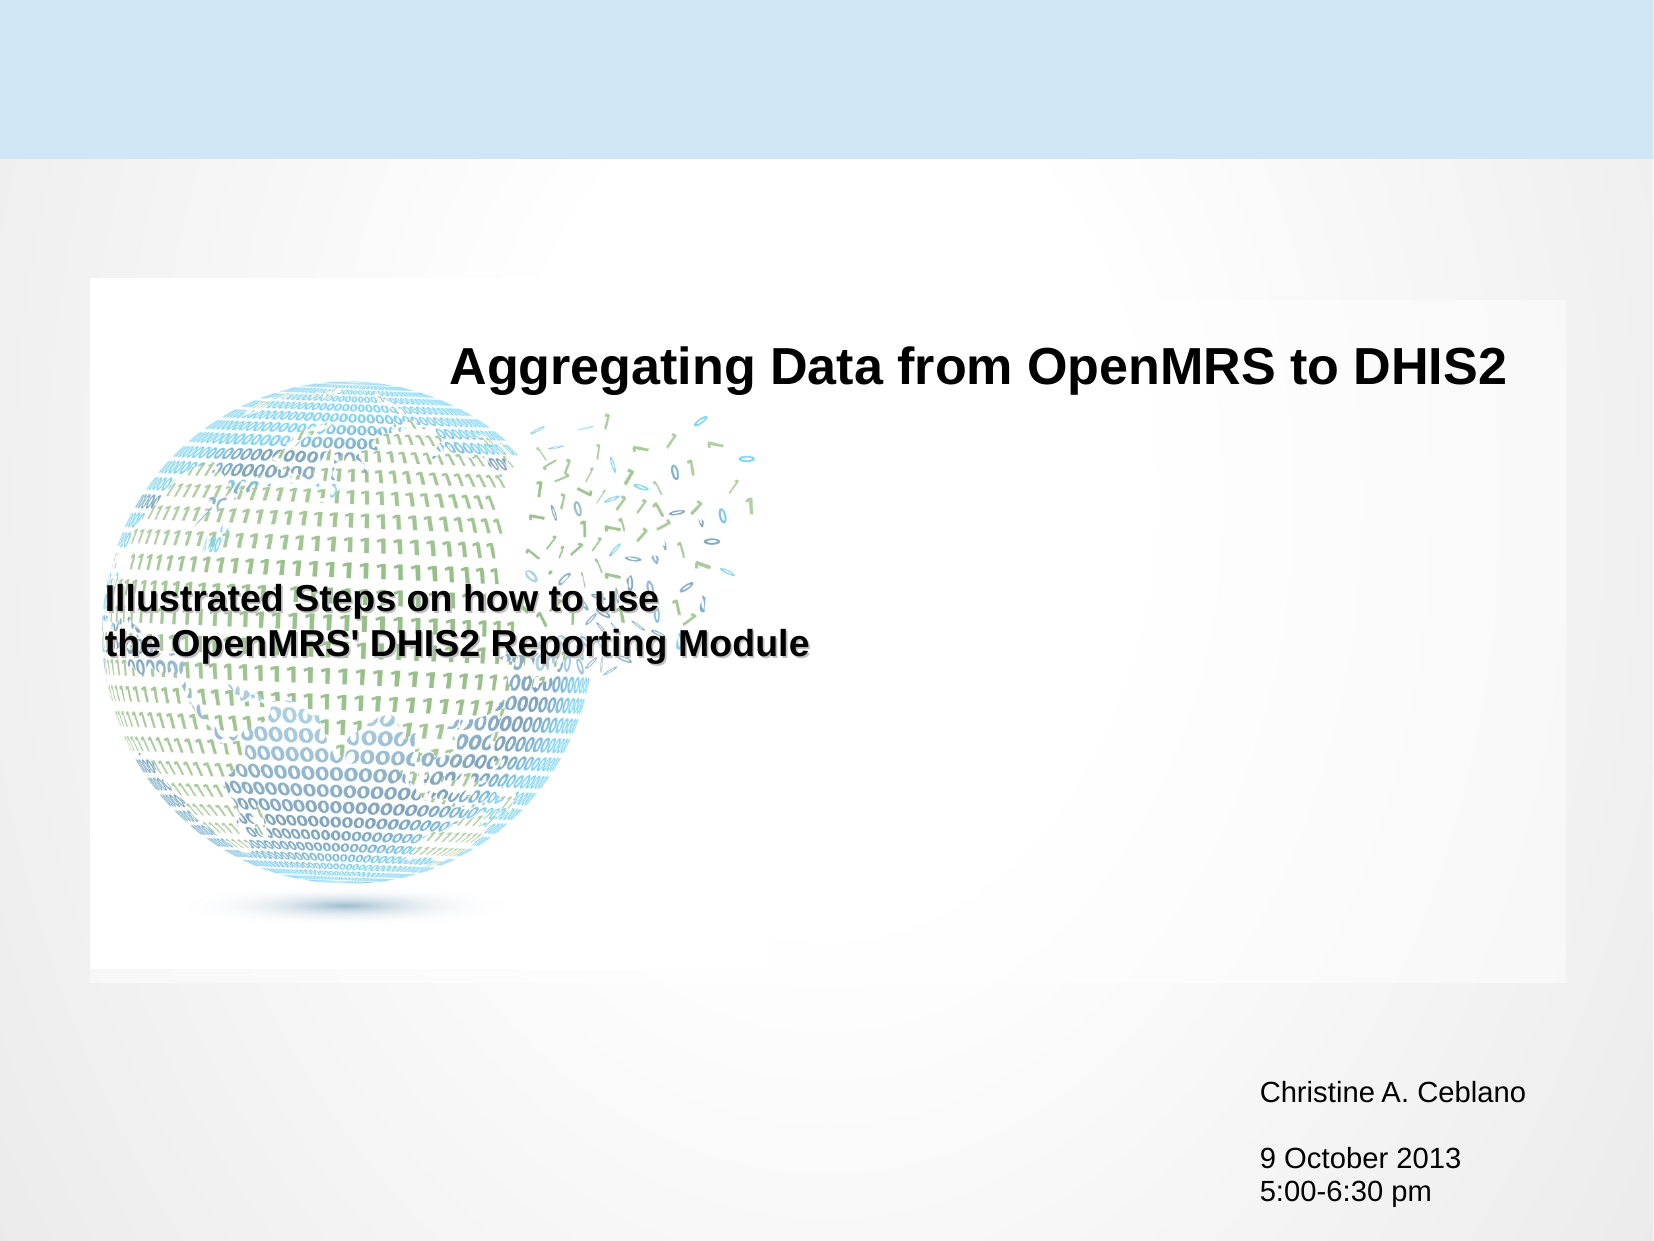

Illustrated Steps on how to use
the OpenMRS' DHIS2 Reporting Module
Aggregating Data from OpenMRS to DHIS2
Christine A. Ceblano
9 October 2013
5:00-6:30 pm